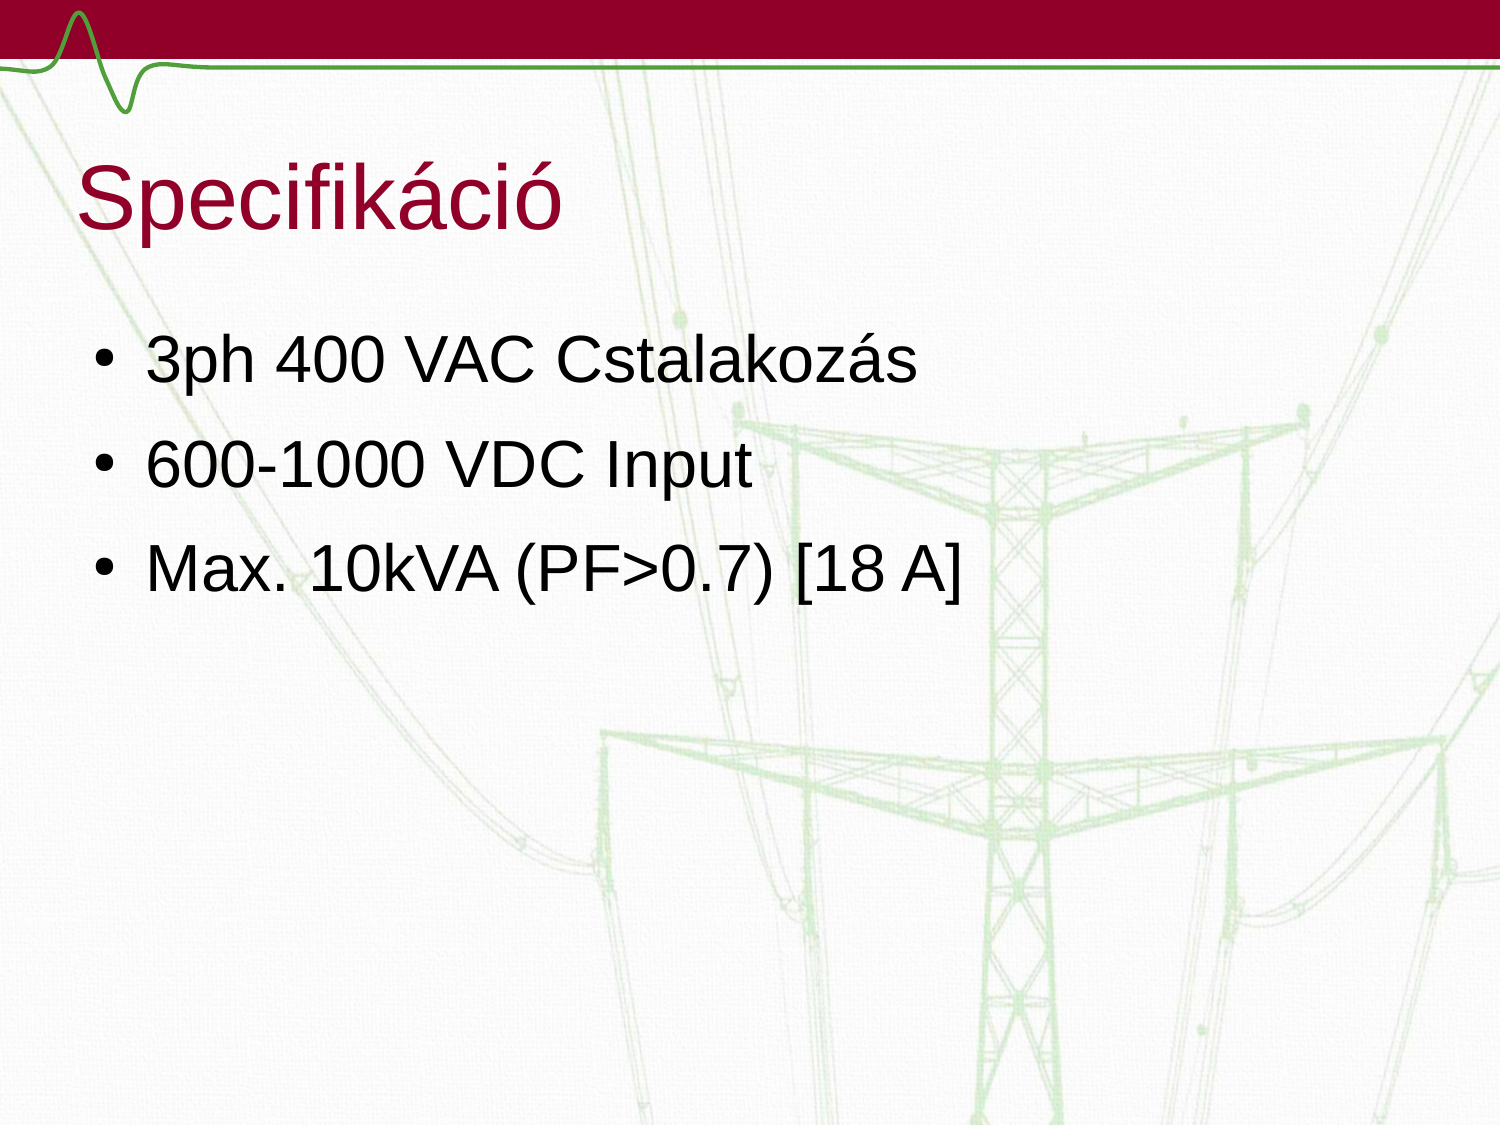

# Specifikáció
3ph 400 VAC Cstalakozás
600-1000 VDC Input
Max. 10kVA (PF>0.7) [18 A]